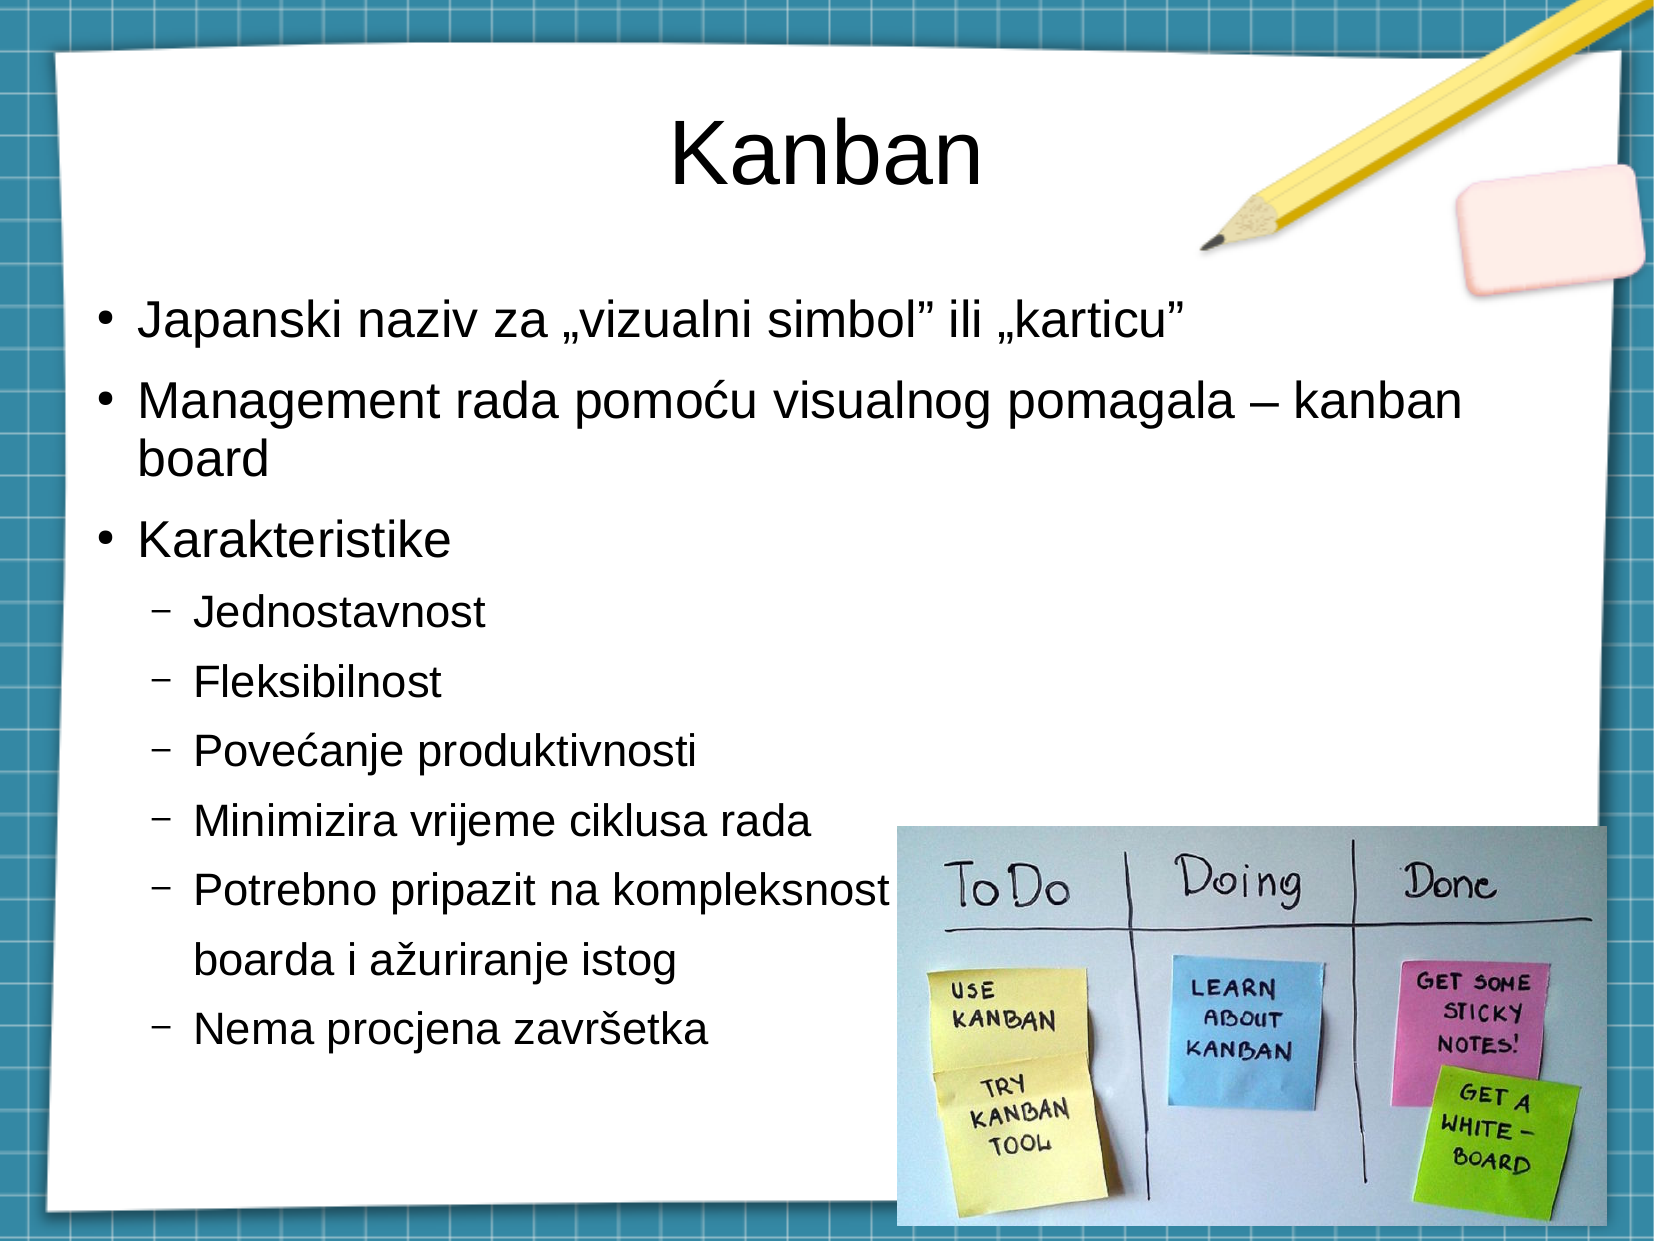

# Kanban
Japanski naziv za „vizualni simbol” ili „karticu”
Management rada pomoću visualnog pomagala – kanban board
Karakteristike
Jednostavnost
Fleksibilnost
Povećanje produktivnosti
Minimizira vrijeme ciklusa rada
Potrebno pripazit na kompleksnost
boarda i ažuriranje istog
Nema procjena završetka